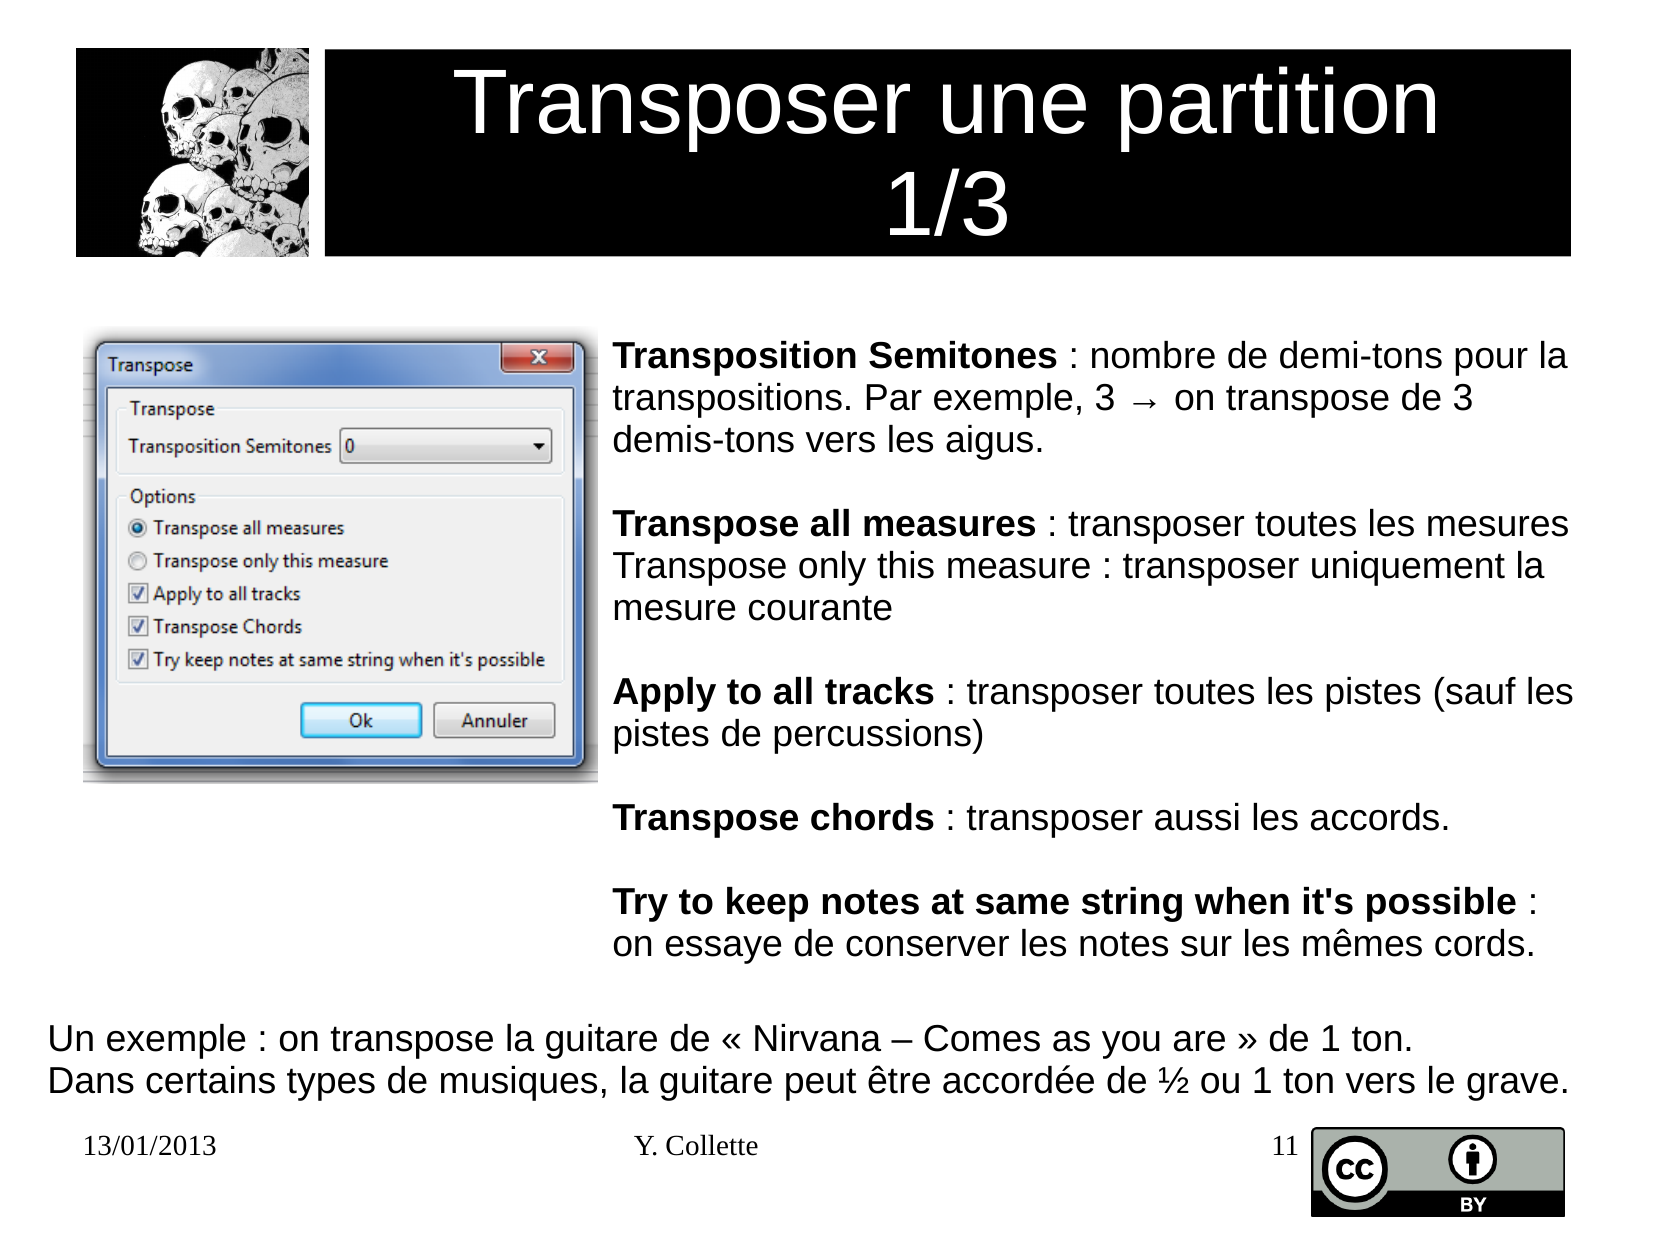

# Transposer une partition 1/3
Transposition Semitones : nombre de demi-tons pour la transpositions. Par exemple, 3 → on transpose de 3 demis-tons vers les aigus.
Transpose all measures : transposer toutes les mesures
Transpose only this measure : transposer uniquement la mesure courante
Apply to all tracks : transposer toutes les pistes (sauf les pistes de percussions)
Transpose chords : transposer aussi les accords.
Try to keep notes at same string when it's possible : on essaye de conserver les notes sur les mêmes cords.
Un exemple : on transpose la guitare de « Nirvana – Comes as you are » de 1 ton.
Dans certains types de musiques, la guitare peut être accordée de ½ ou 1 ton vers le grave.
Y. Collette
11